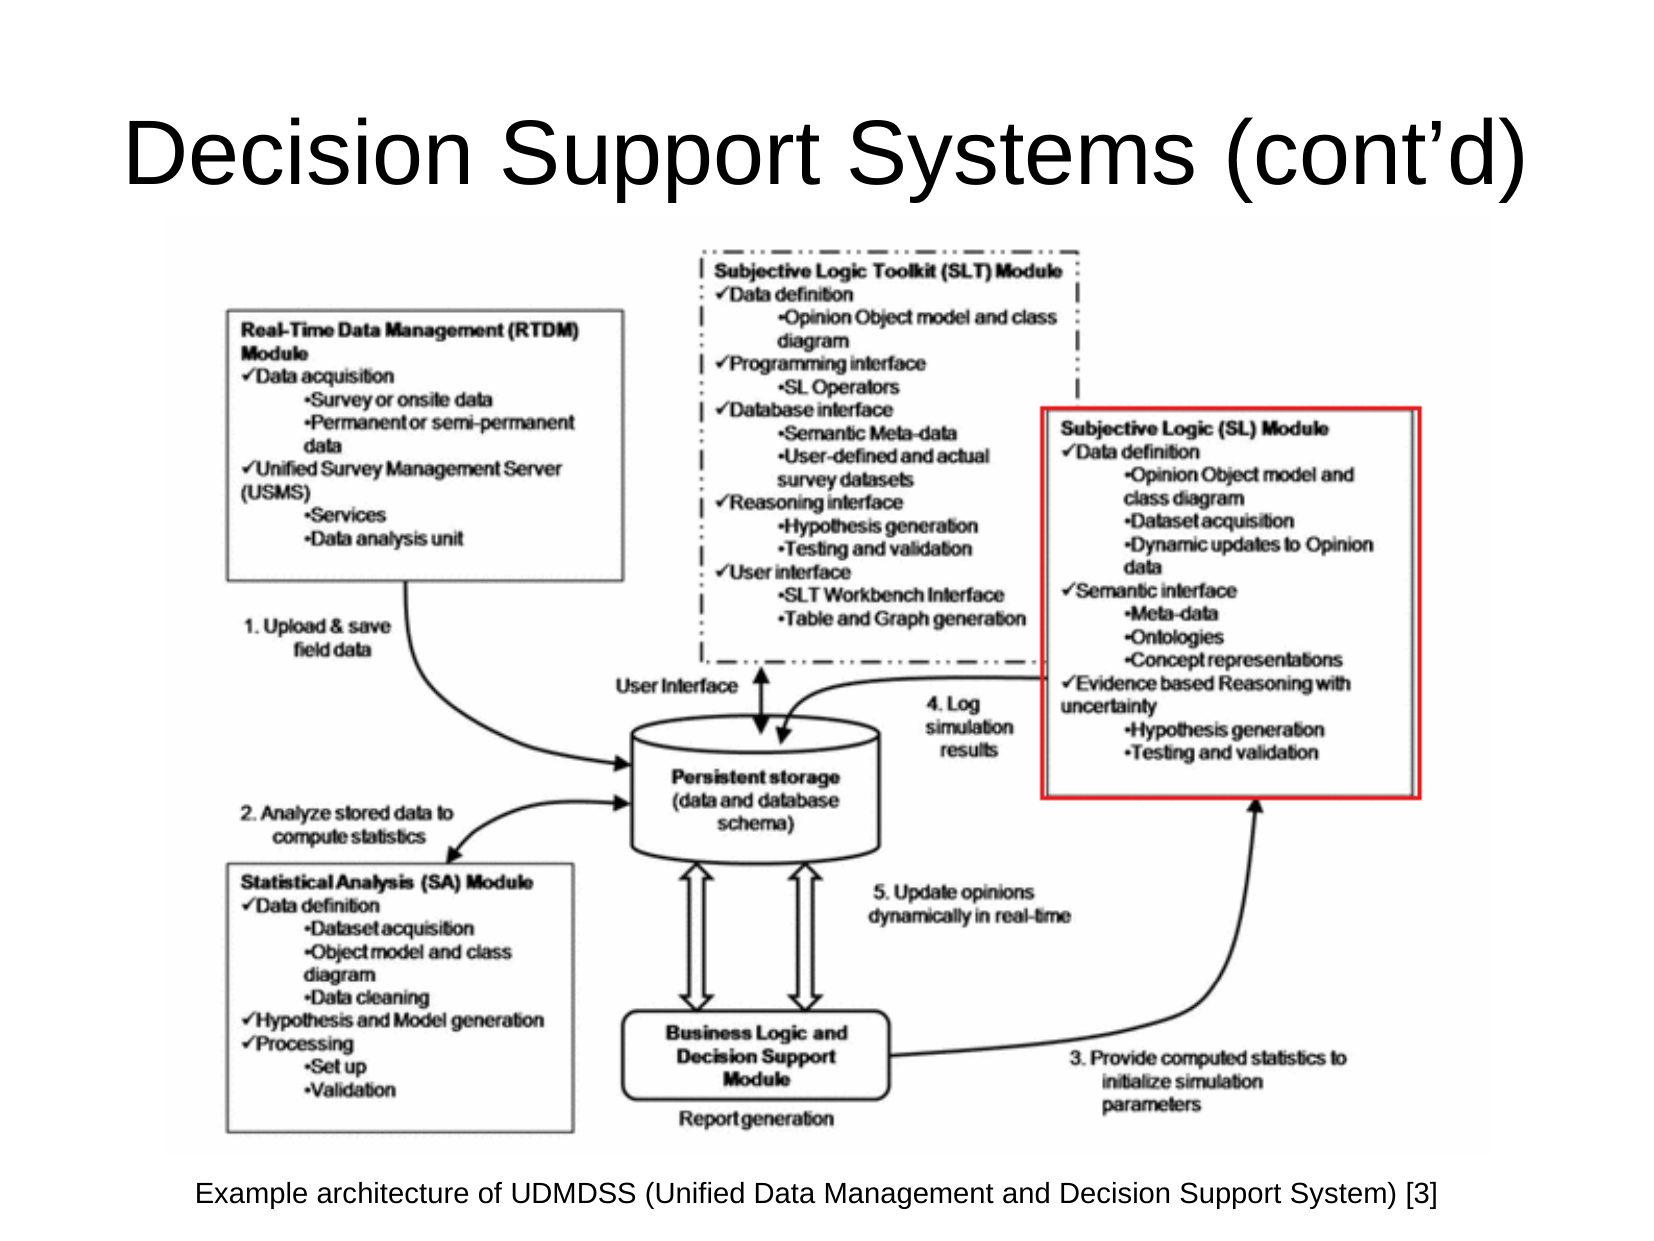

# Decision Support Systems (cont’d)
Example architecture of UDMDSS (Unified Data Management and Decision Support System) [3]